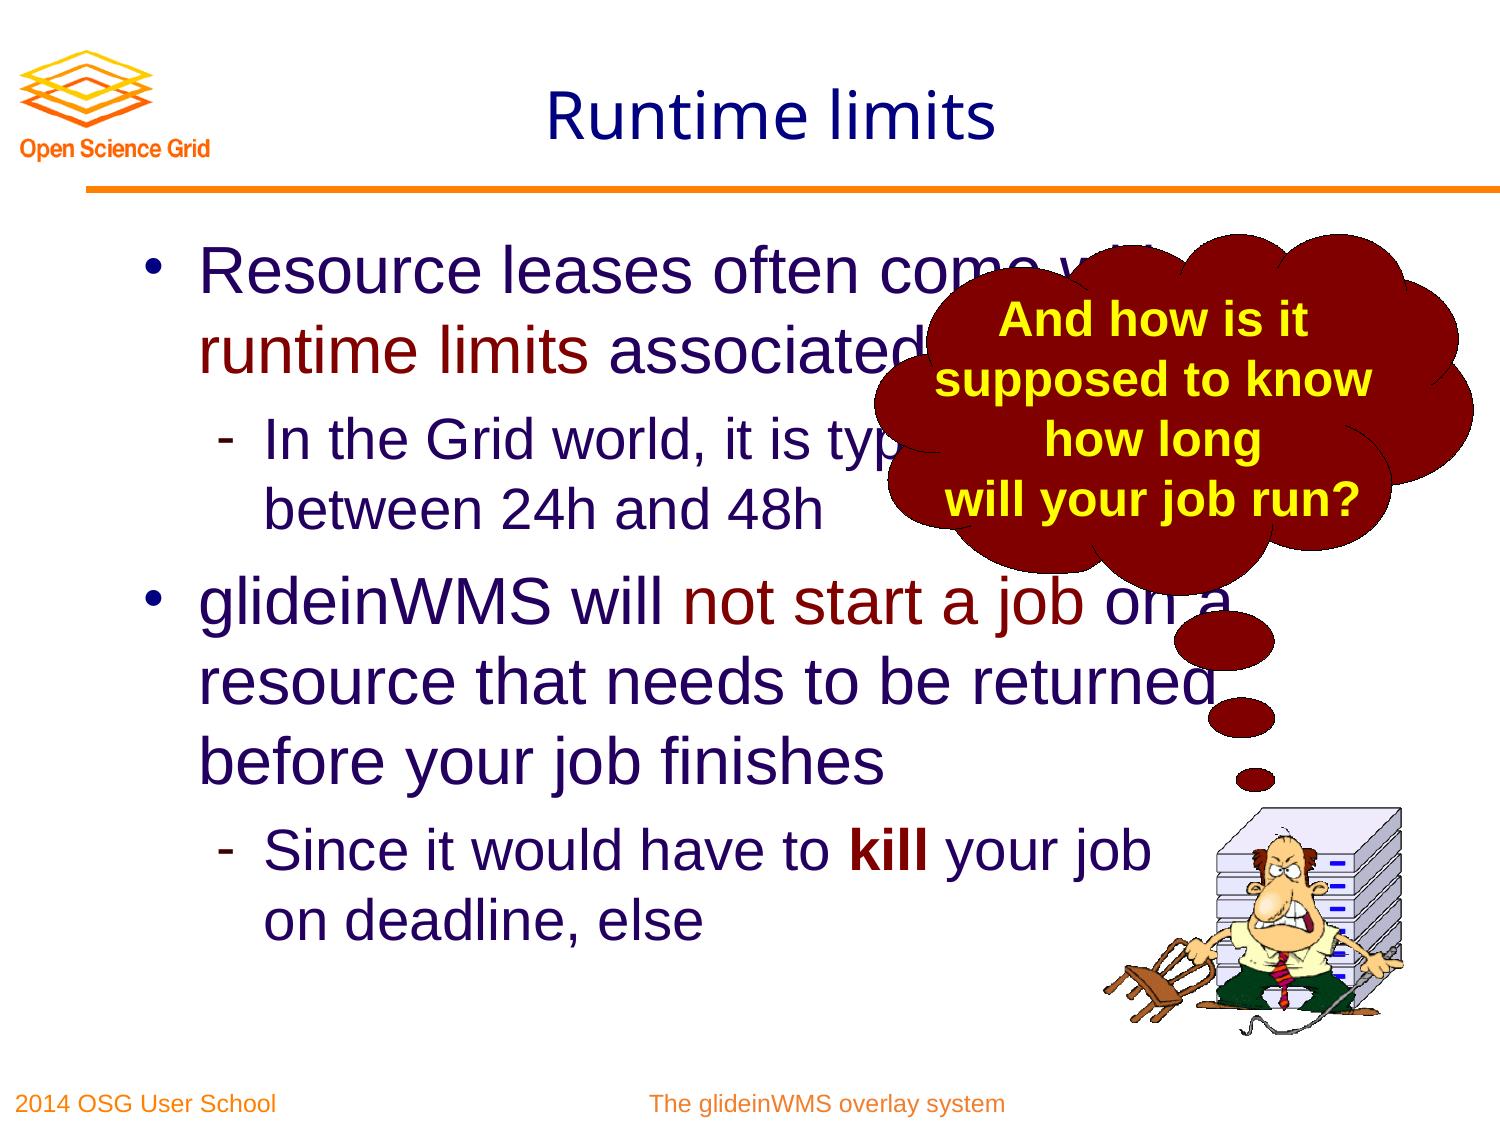

# Runtime limits
Resource leases often come with runtime limits associated with them
In the Grid world, it is typical to be between 24h and 48h
glideinWMS will not start a job on a resource that needs to be returned before your job finishes
Since it would have to kill your job on deadline, else
And how is it
supposed to know
how long
will your job run?